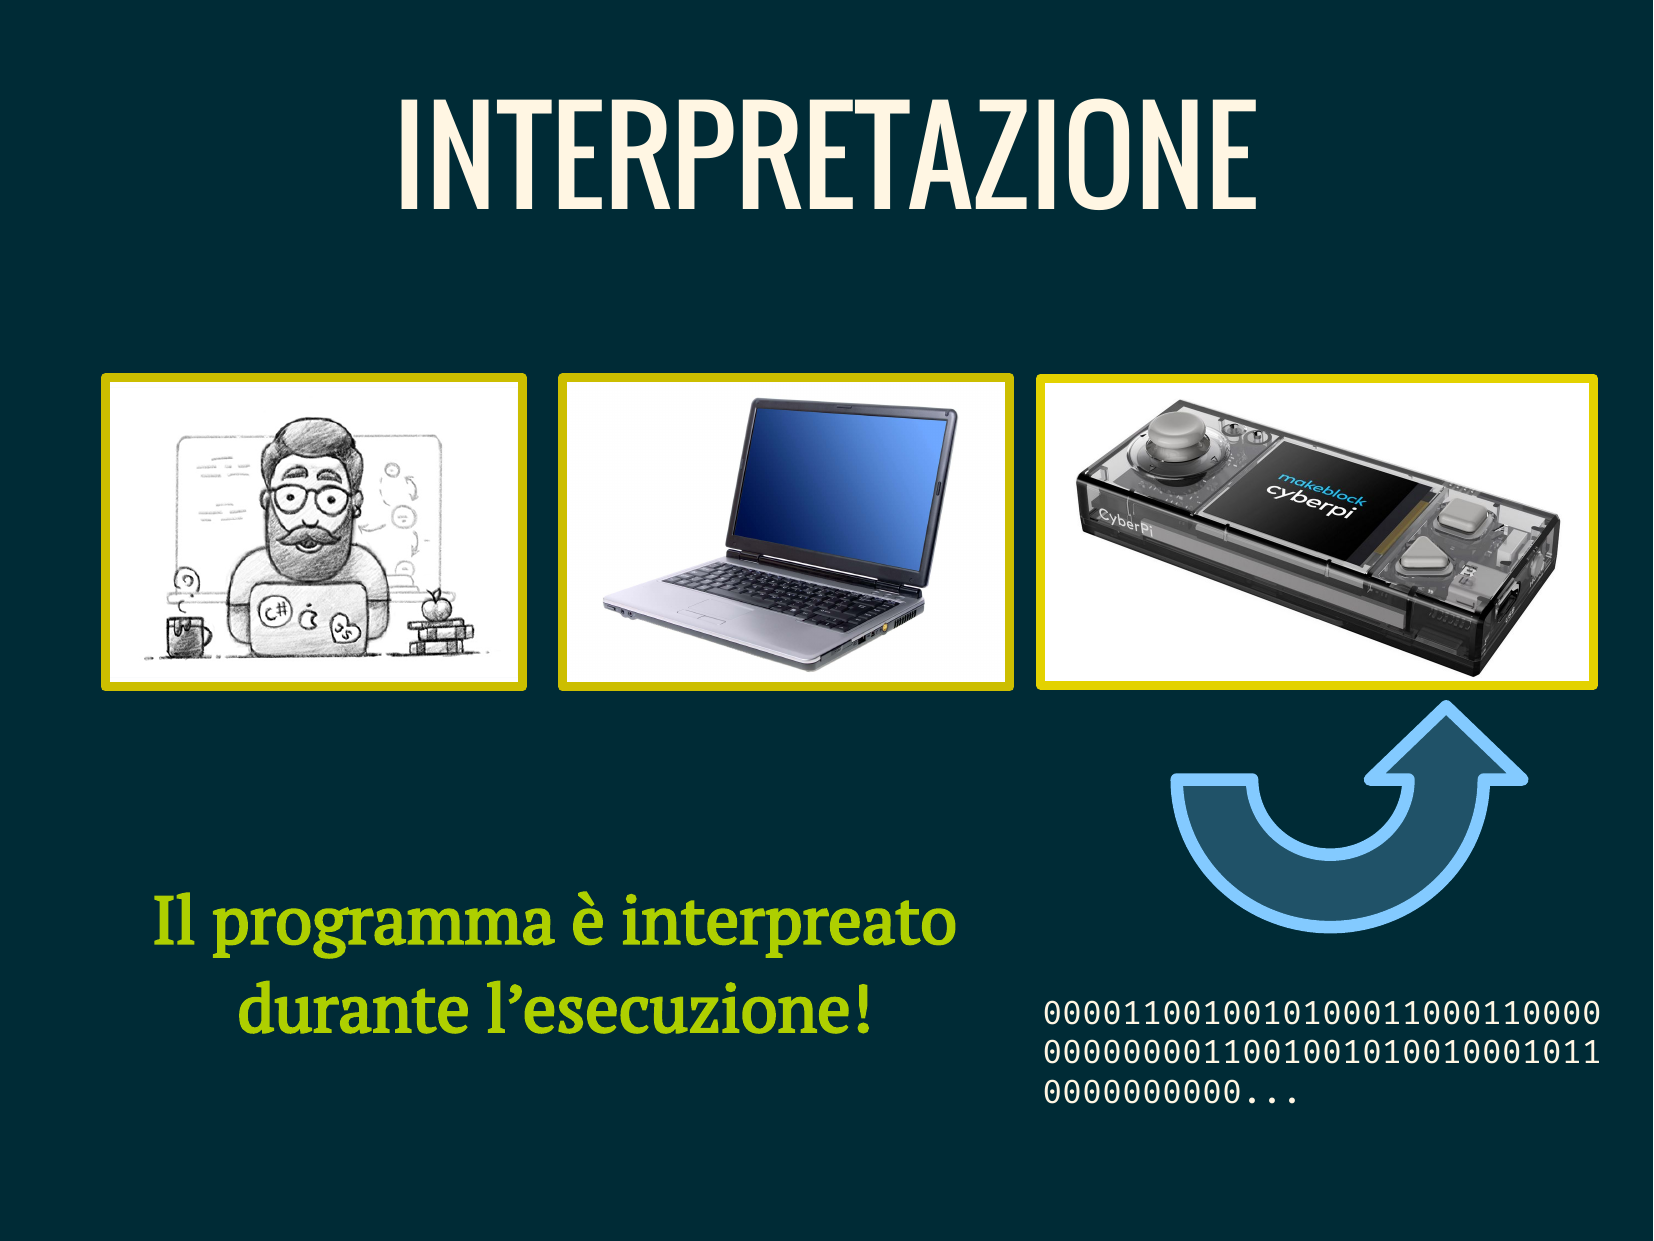

# Interpretazione
Il programma è interpreato durante l’esecuzione!
000011001001010001100011000000000000110010010100100010110000000000...